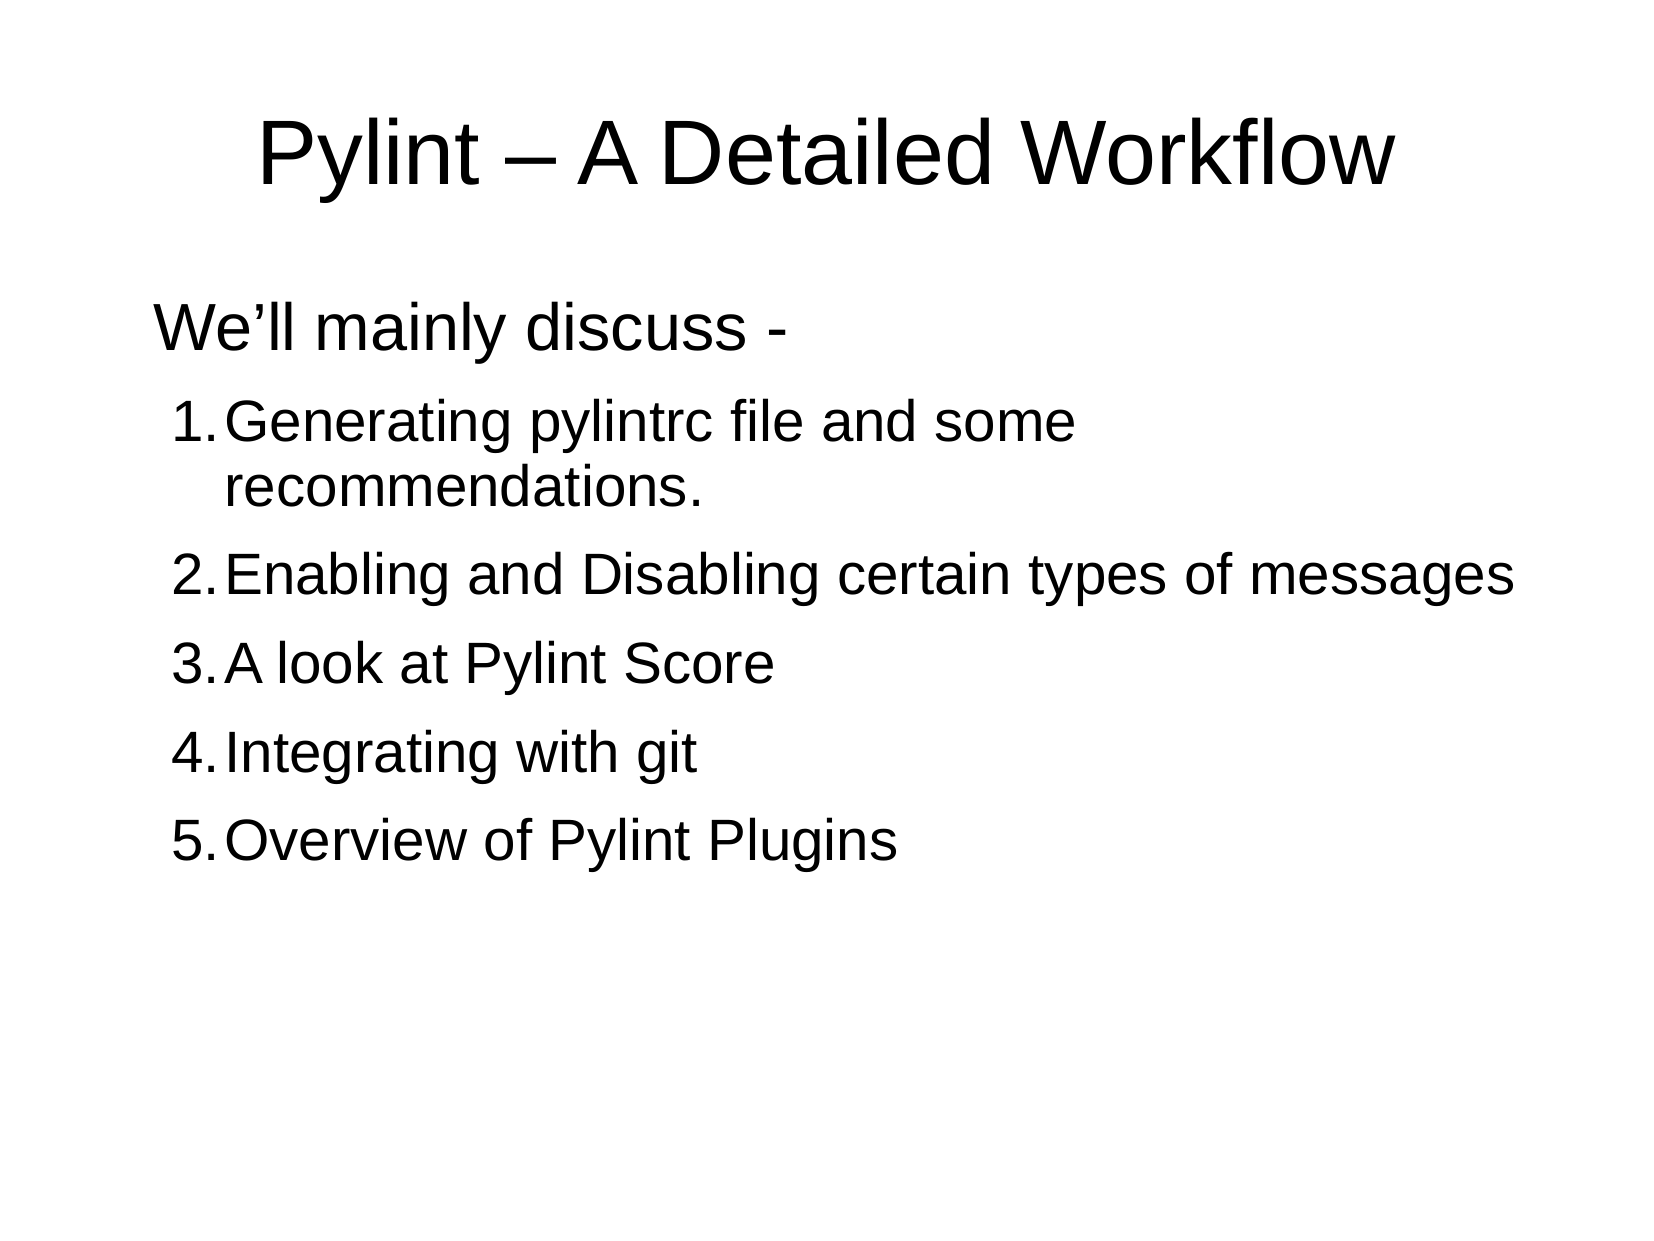

# Pylint – A Detailed Workflow
We’ll mainly discuss -
Generating pylintrc file and some recommendations.
Enabling and Disabling certain types of messages
A look at Pylint Score
Integrating with git
Overview of Pylint Plugins